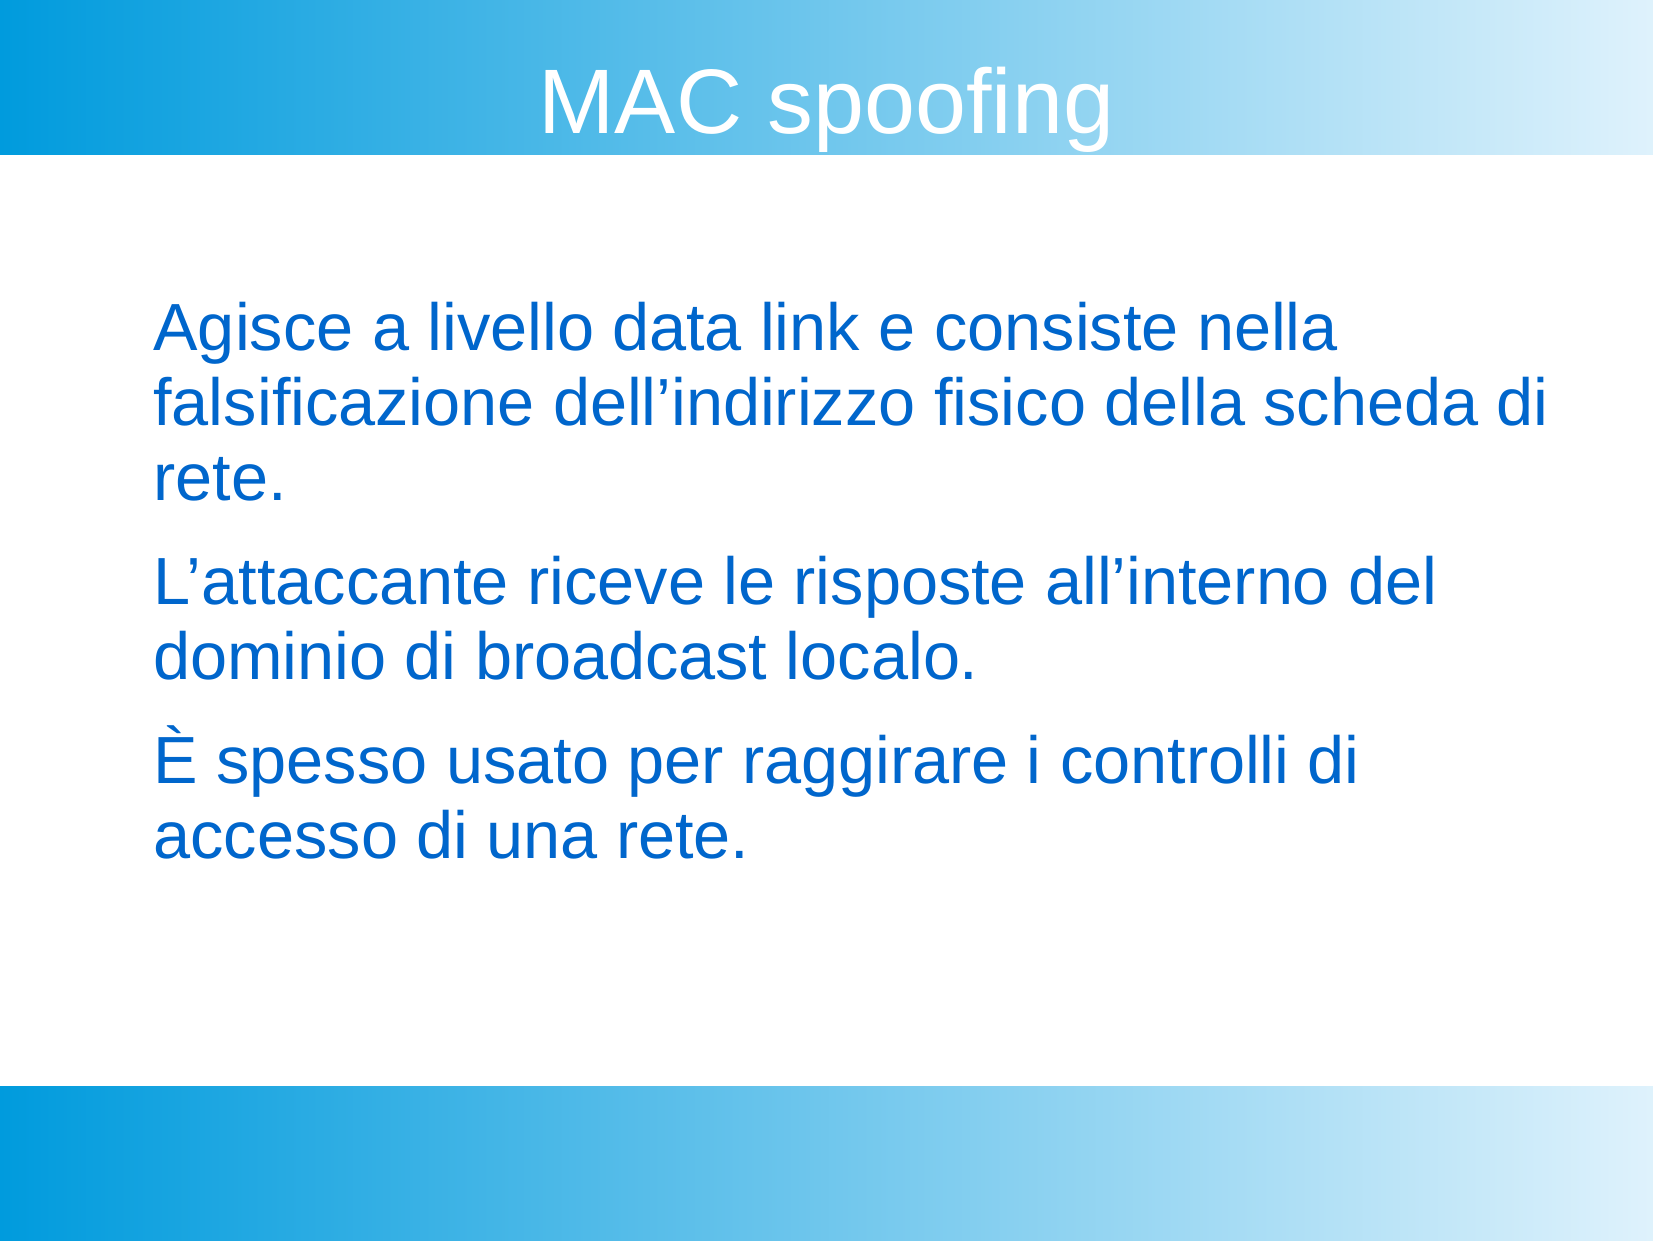

# MAC spoofing
Agisce a livello data link e consiste nella falsificazione dell’indirizzo fisico della scheda di rete.
L’attaccante riceve le risposte all’interno del dominio di broadcast localo.
È spesso usato per raggirare i controlli di accesso di una rete.